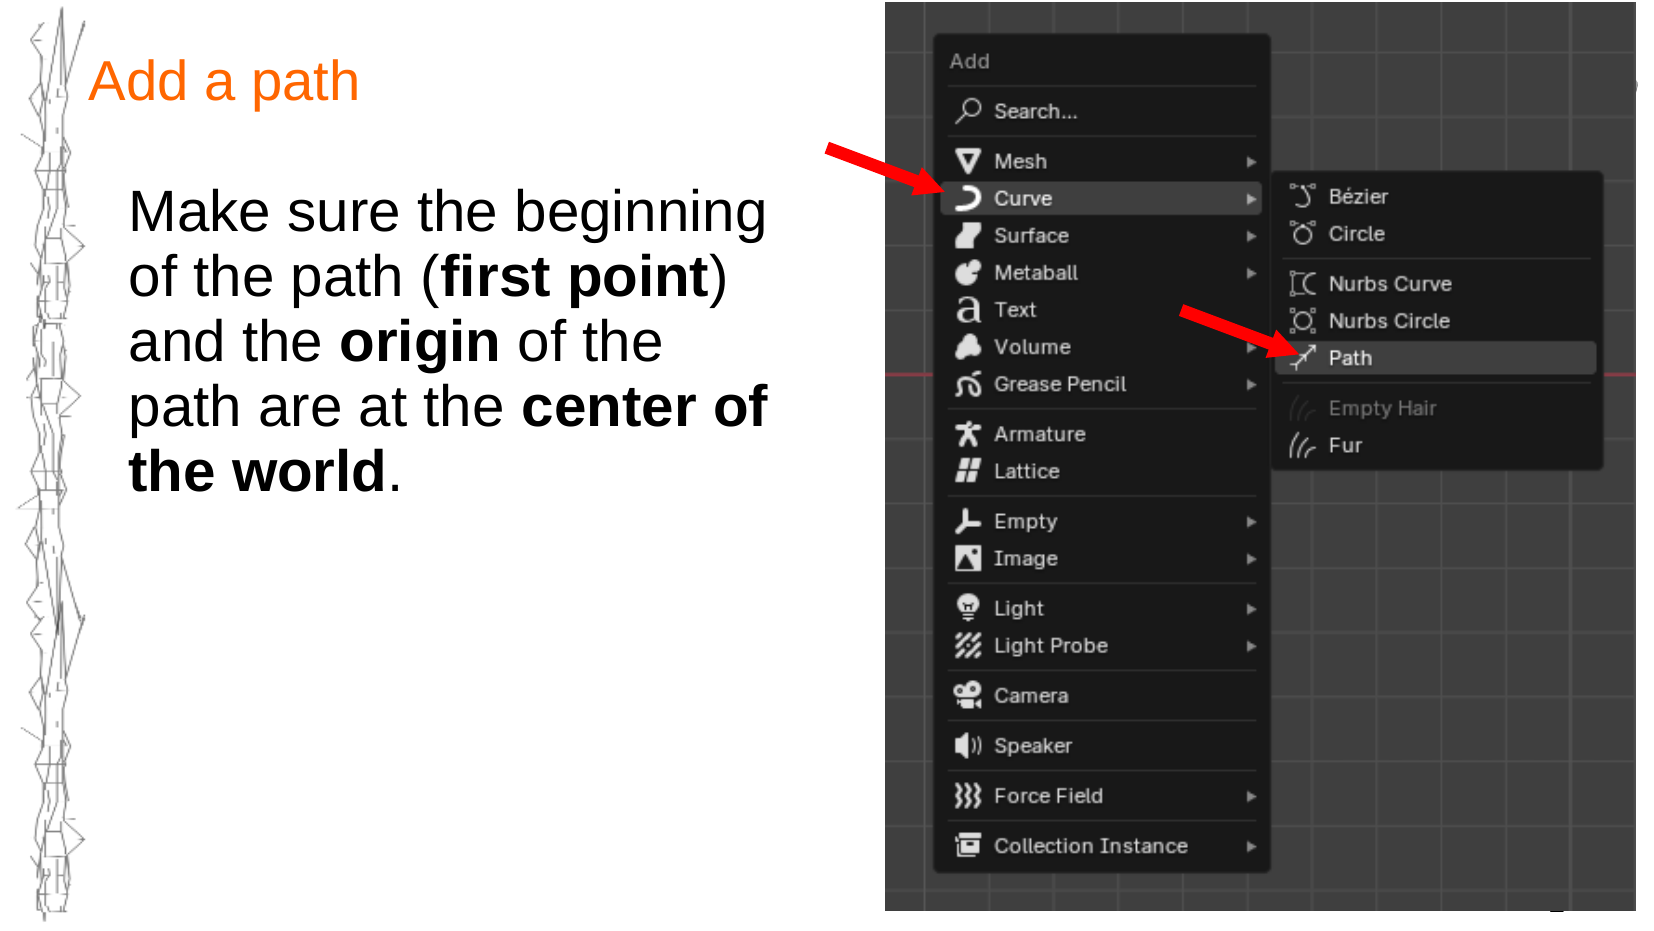

# Add a path
Make sure the beginning of the path (first point) and the origin of the path are at the center of the world.
2